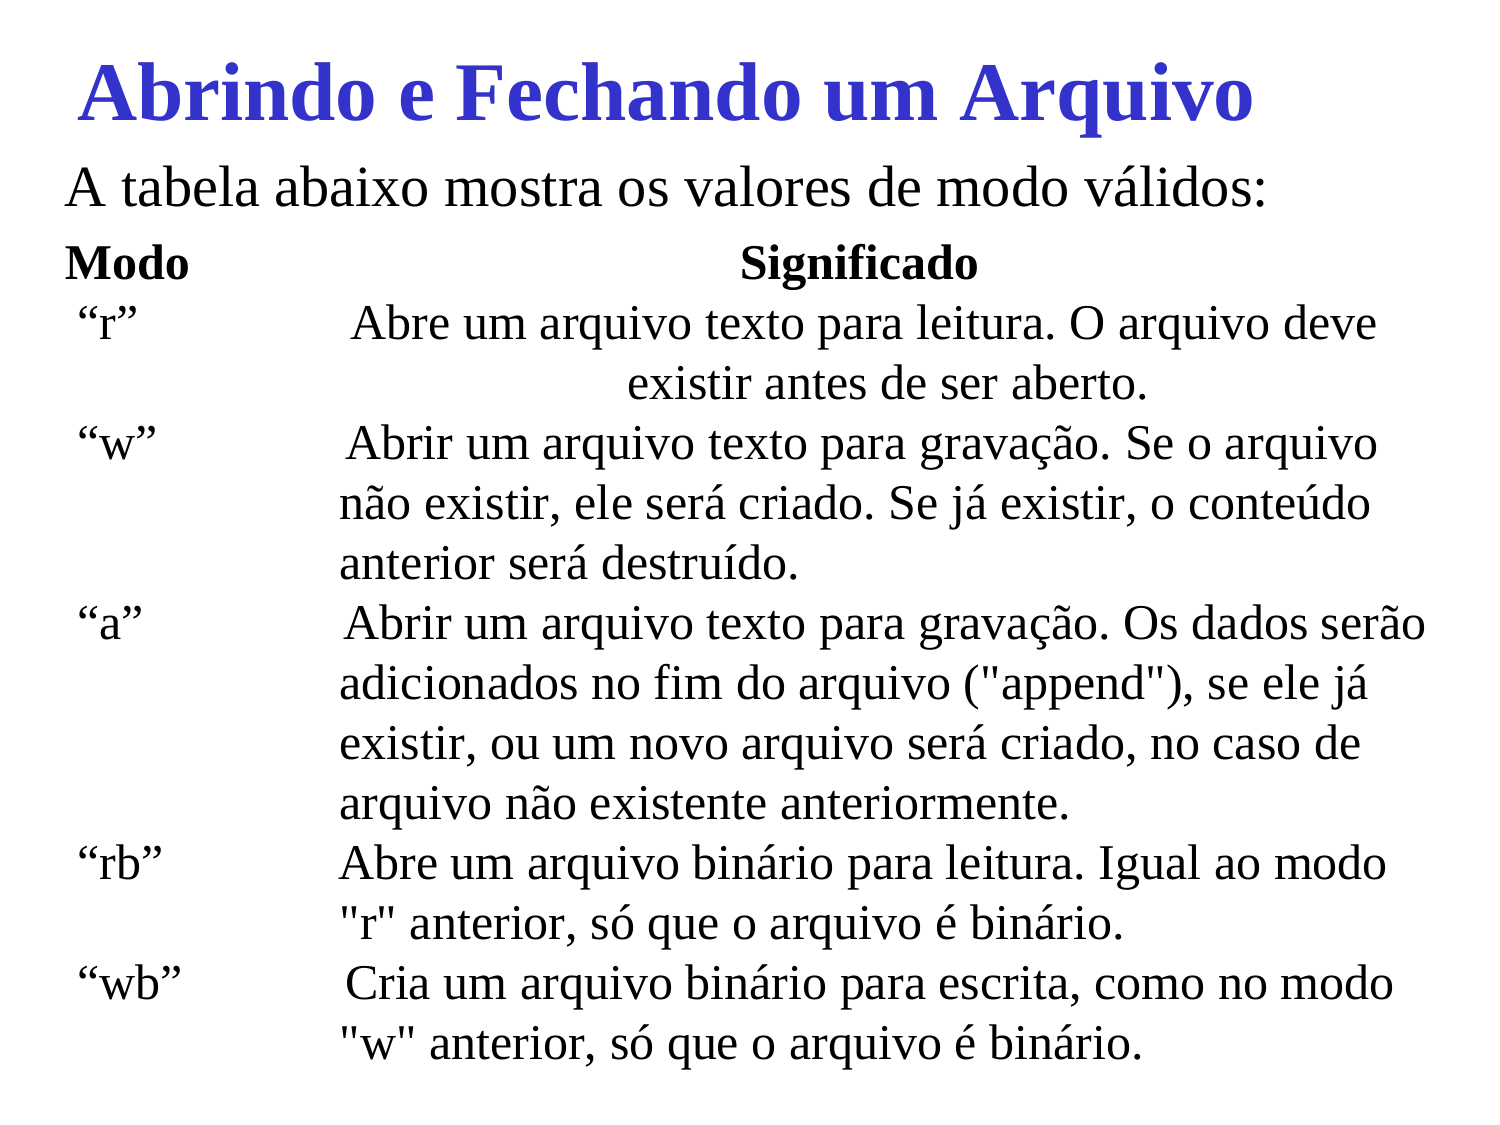

Abrindo e Fechando um Arquivo
A tabela abaixo mostra os valores de modo válidos:
Modo Significado
 “r” Abre um arquivo texto para leitura. O arquivo deve
 existir antes de ser aberto.
 “w” Abrir um arquivo texto para gravação. Se o arquivo
 não existir, ele será criado. Se já existir, o conteúdo
 anterior será destruído.
 “a” Abrir um arquivo texto para gravação. Os dados serão
 adicionados no fim do arquivo ("append"), se ele já
 existir, ou um novo arquivo será criado, no caso de
 arquivo não existente anteriormente.
 “rb” Abre um arquivo binário para leitura. Igual ao modo
 "r" anterior, só que o arquivo é binário.
 “wb” Cria um arquivo binário para escrita, como no modo
 "w" anterior, só que o arquivo é binário.